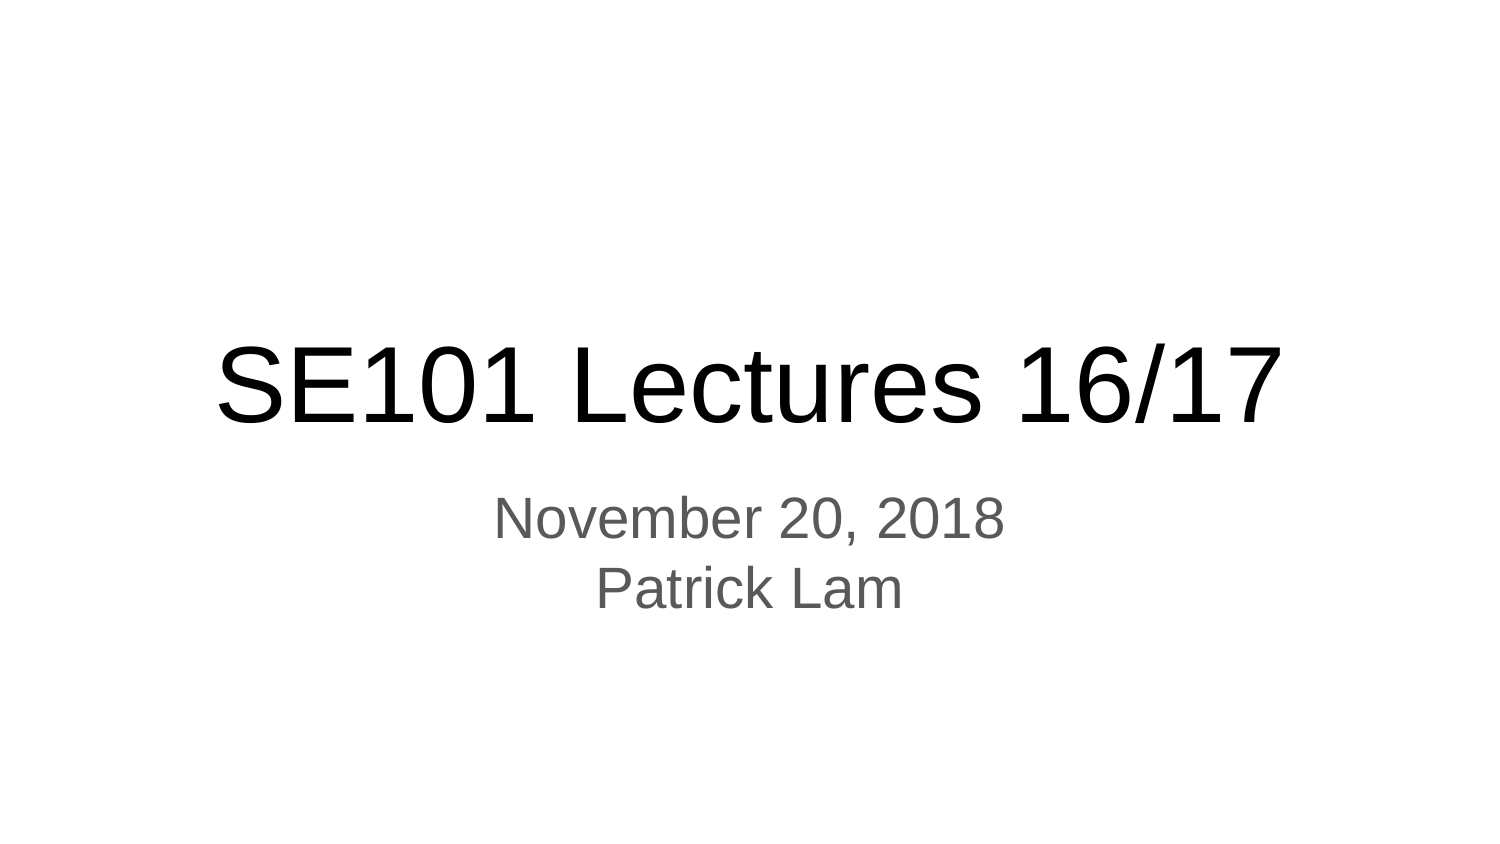

# SE101 Lectures 16/17
November 20, 2018
Patrick Lam